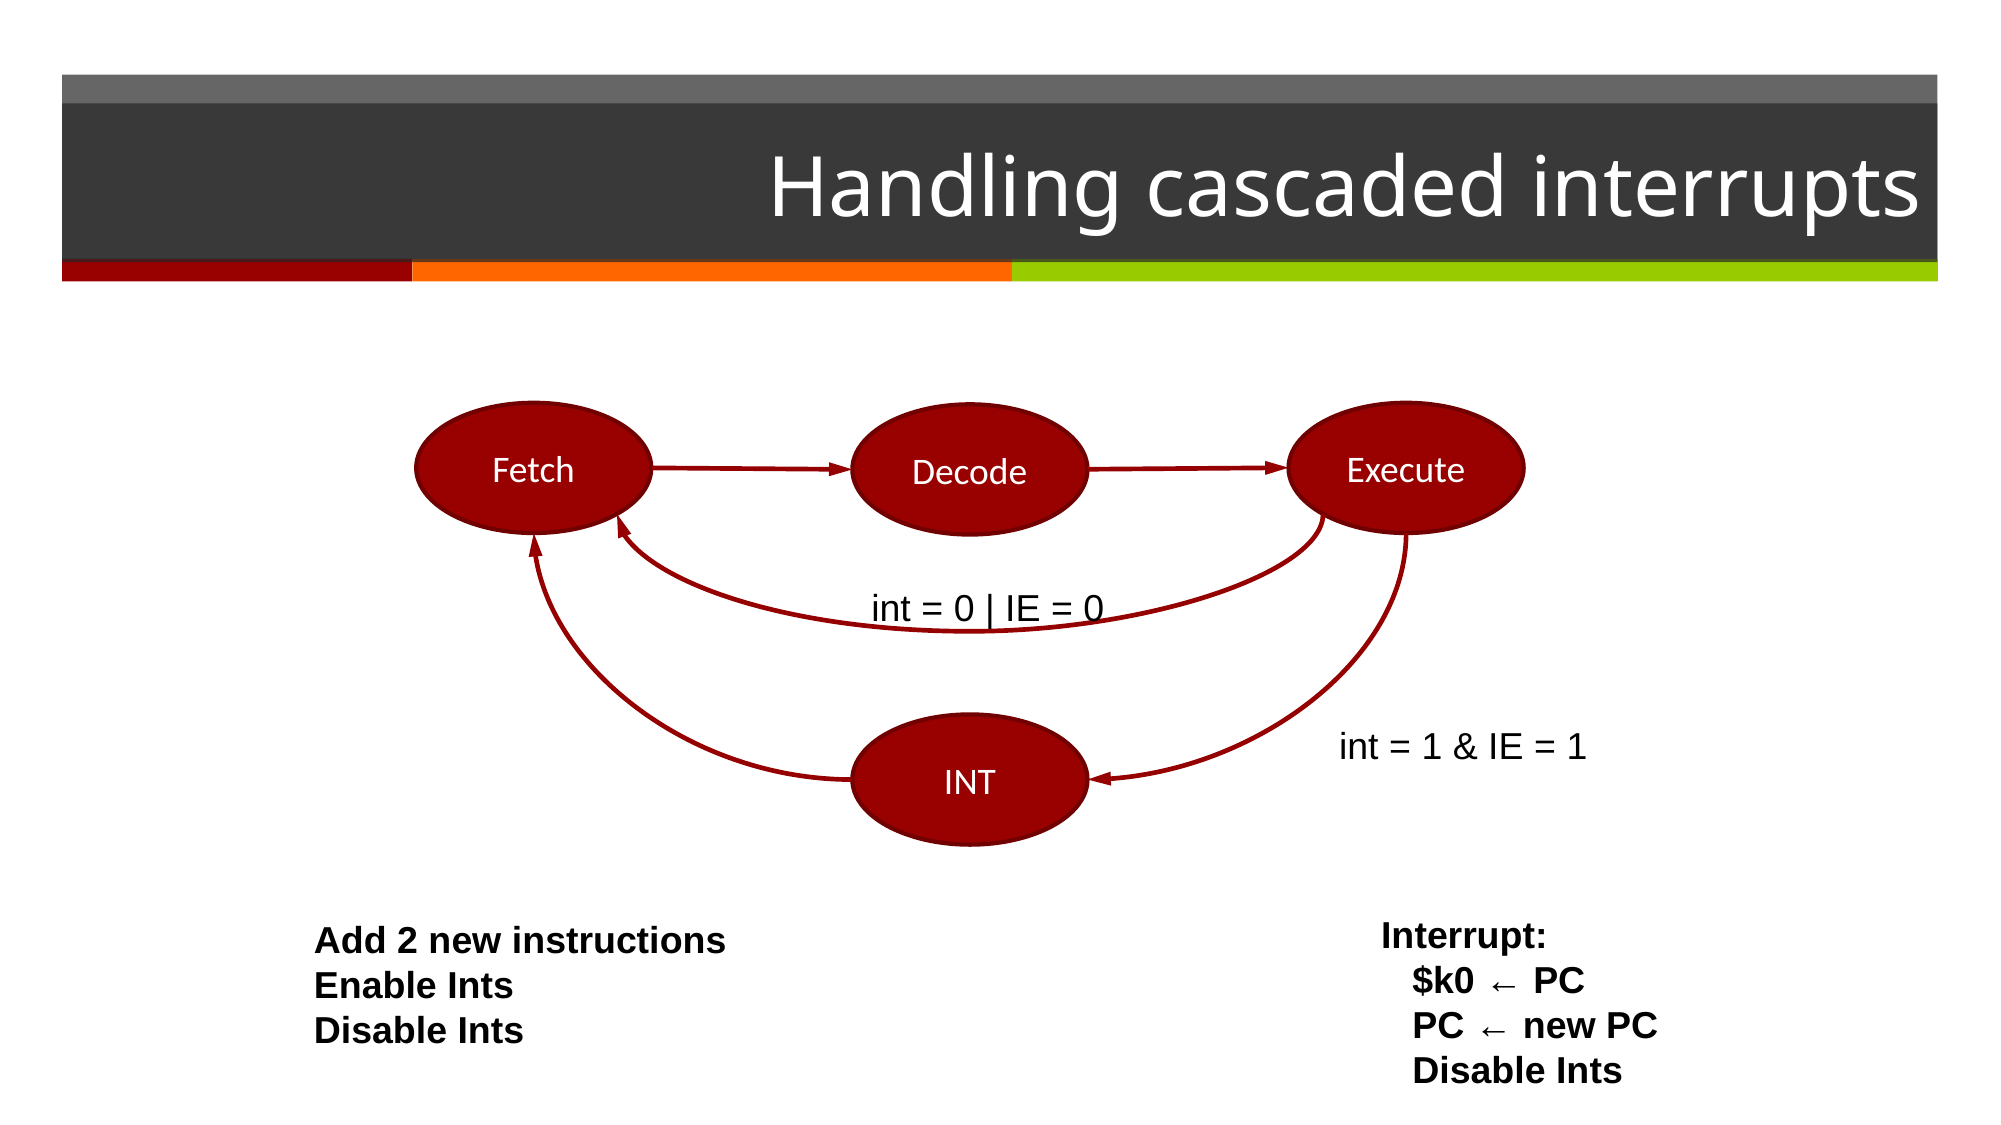

# Handling cascaded interrupts
Fetch
Execute
Decode
int = 0 | IE = 0
INT
int = 1 & IE = 1
Interrupt:
 $k0 ← PC
 PC ← new PC
 Disable Ints
Add 2 new instructions
Enable Ints
Disable Ints